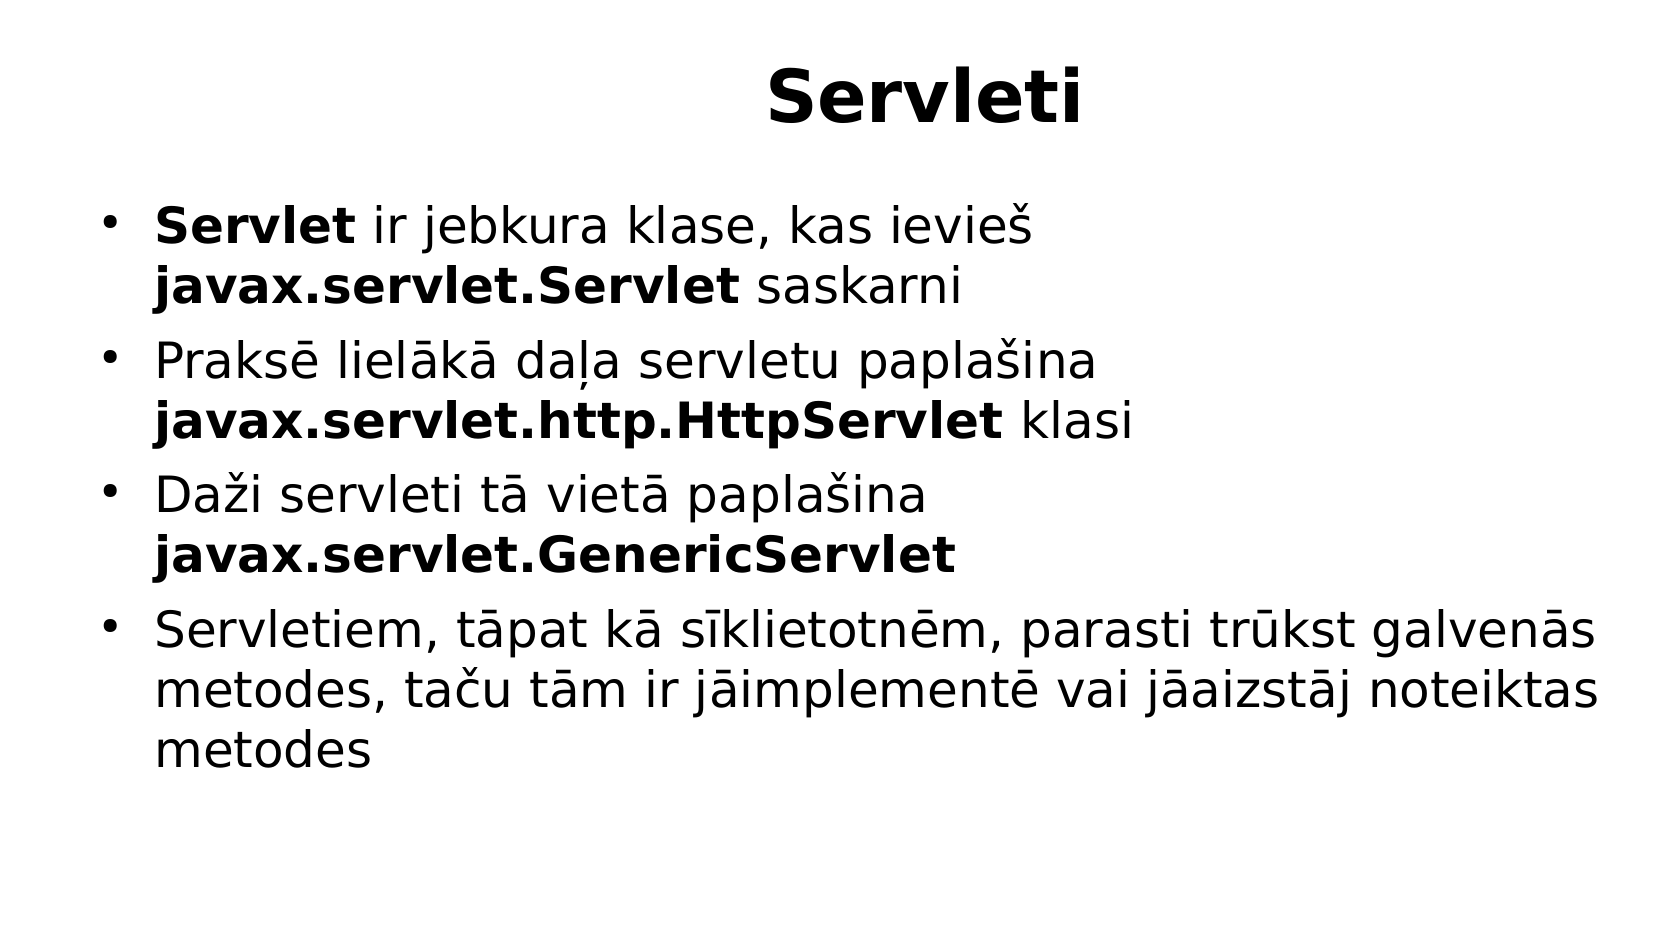

# Servleti
Servlet ir jebkura klase, kas ievieš javax.servlet.Servlet saskarni
Praksē lielākā daļa servletu paplašina javax.servlet.http.HttpServlet klasi
Daži servleti tā vietā paplašina javax.servlet.GenericServlet
Servletiem, tāpat kā sīklietotnēm, parasti trūkst galvenās metodes, taču tām ir jāimplementē vai jāaizstāj noteiktas metodes